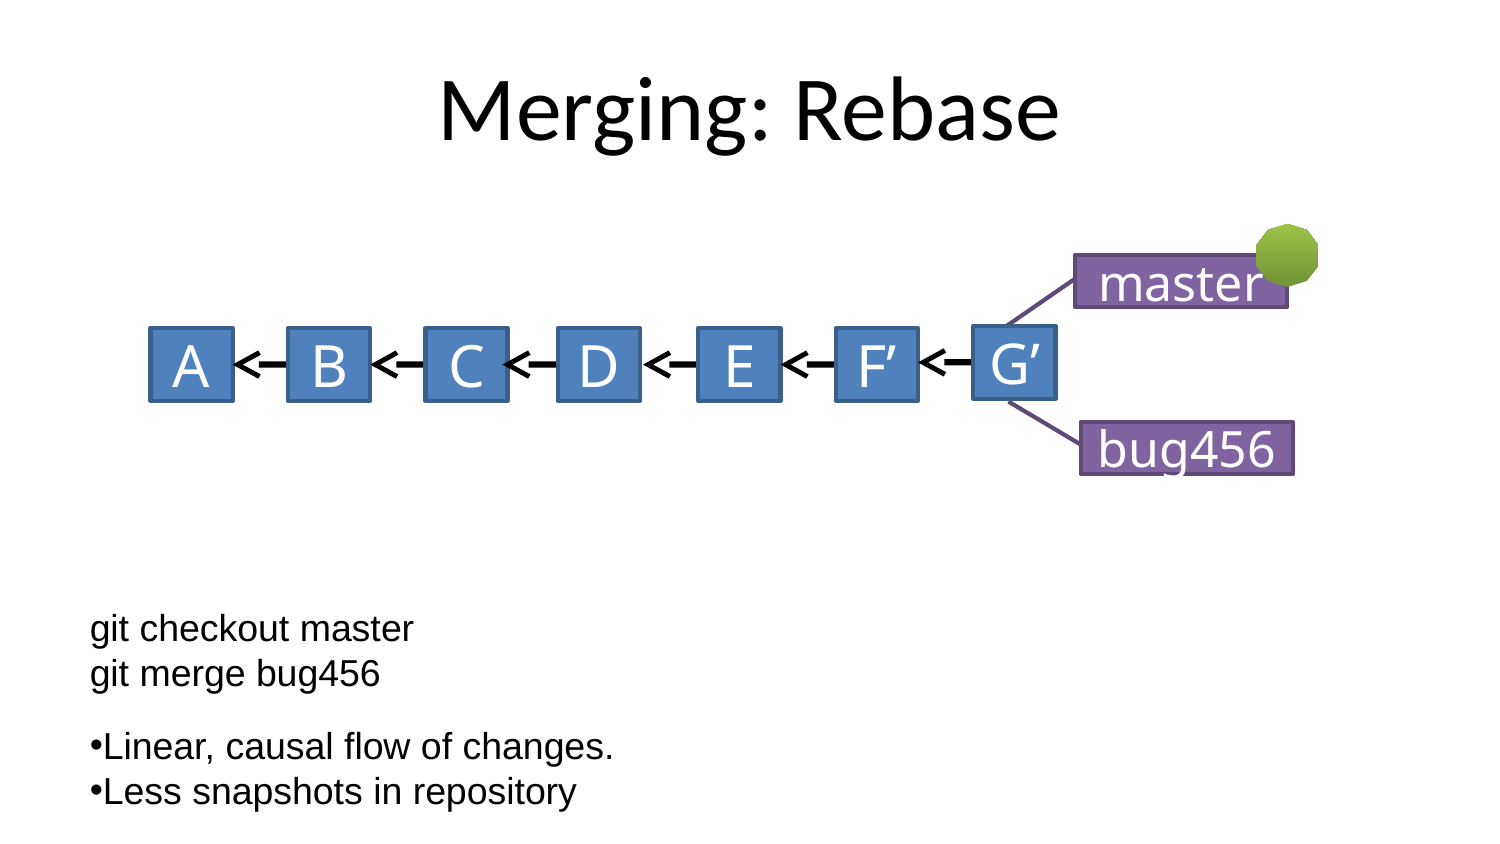

Merging: Rebase
master
G’
A
B
C
D
E
F’
bug456
git checkout master
git merge bug456
Linear, causal flow of changes.
Less snapshots in repository